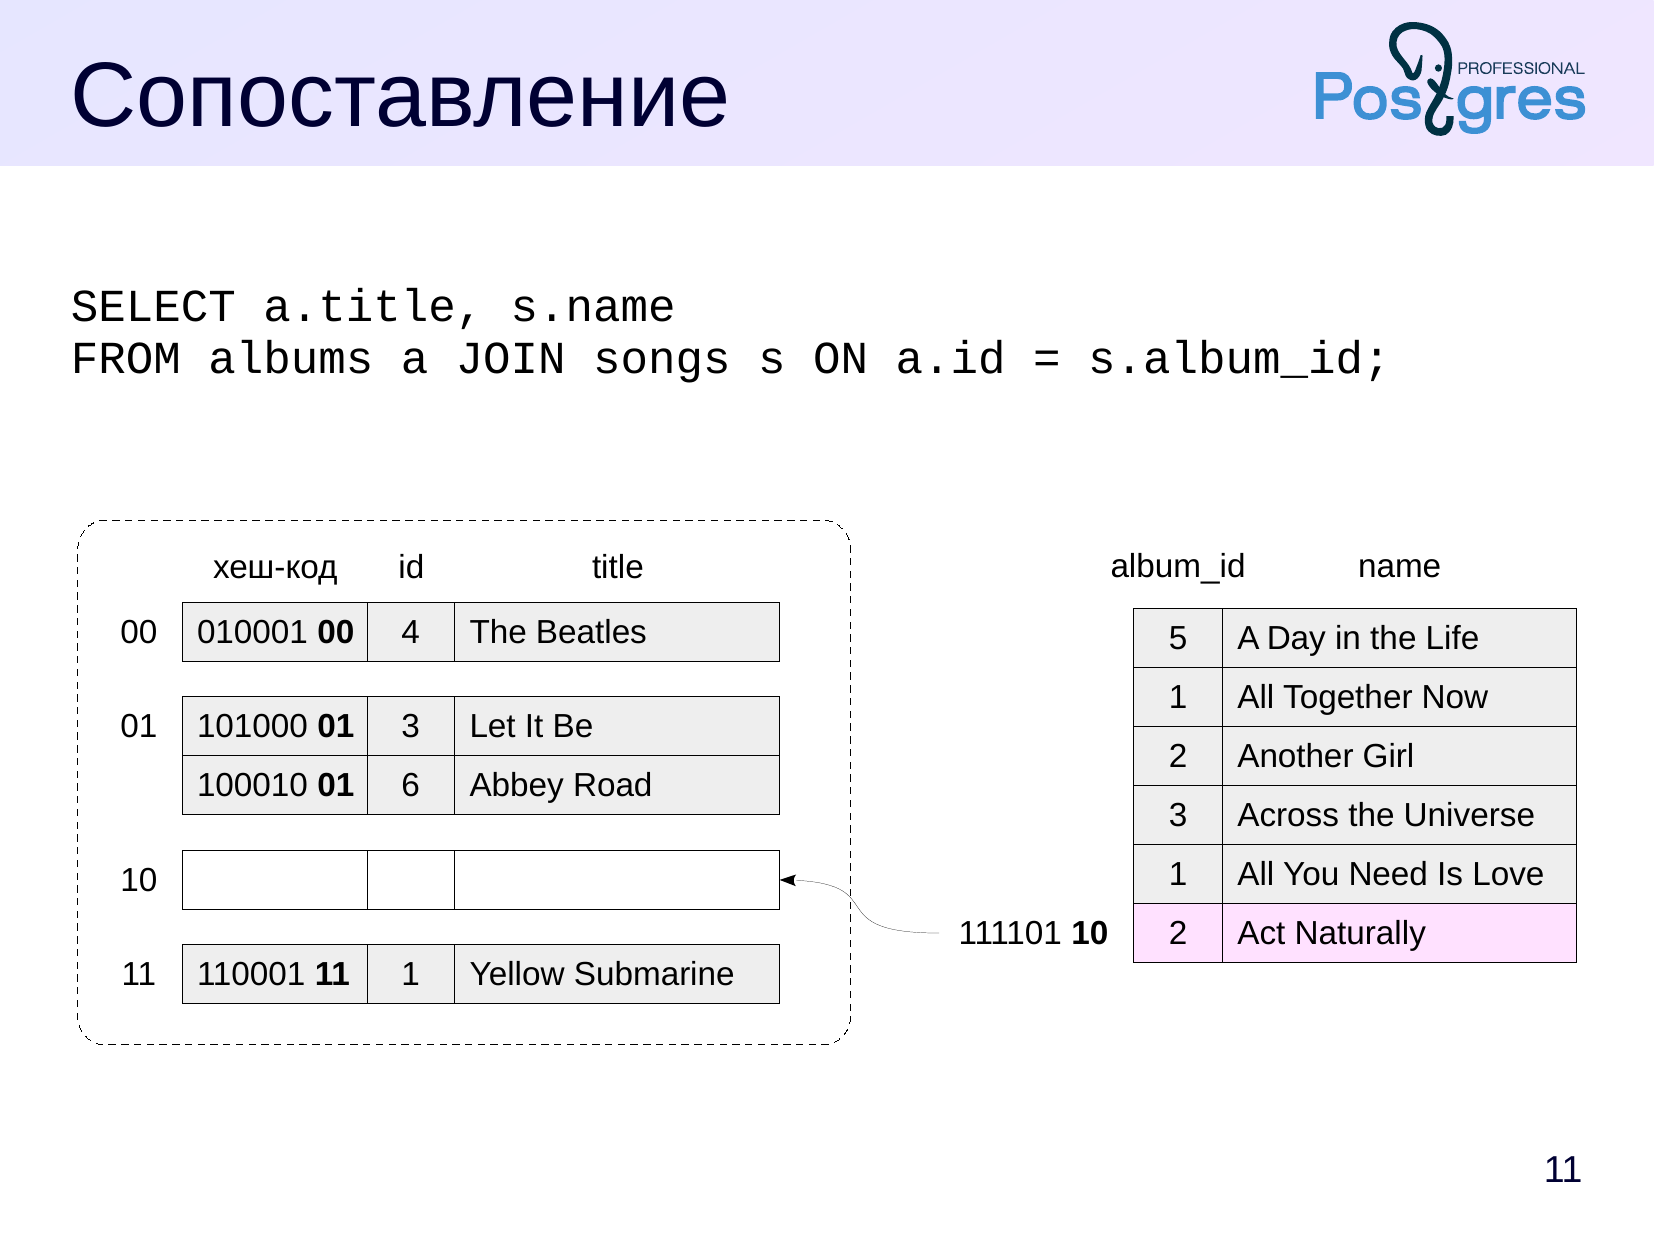

Сопоставление
# SELECT a.title, s.name FROM albums a JOIN songs s ON a.id = s.album_id;
album_id
name
хеш-код
id
title
00
010001 00
4
The Beatles
5
A Day in the Life
1
All Together Now
01
101000 01
3
Let It Be
2
Another Girl
100010 01
6
Abbey Road
3
Across the Universe
1
All You Need Is Love
10
111101 10
2
Act Naturally
11
110001 11
1
Yellow Submarine